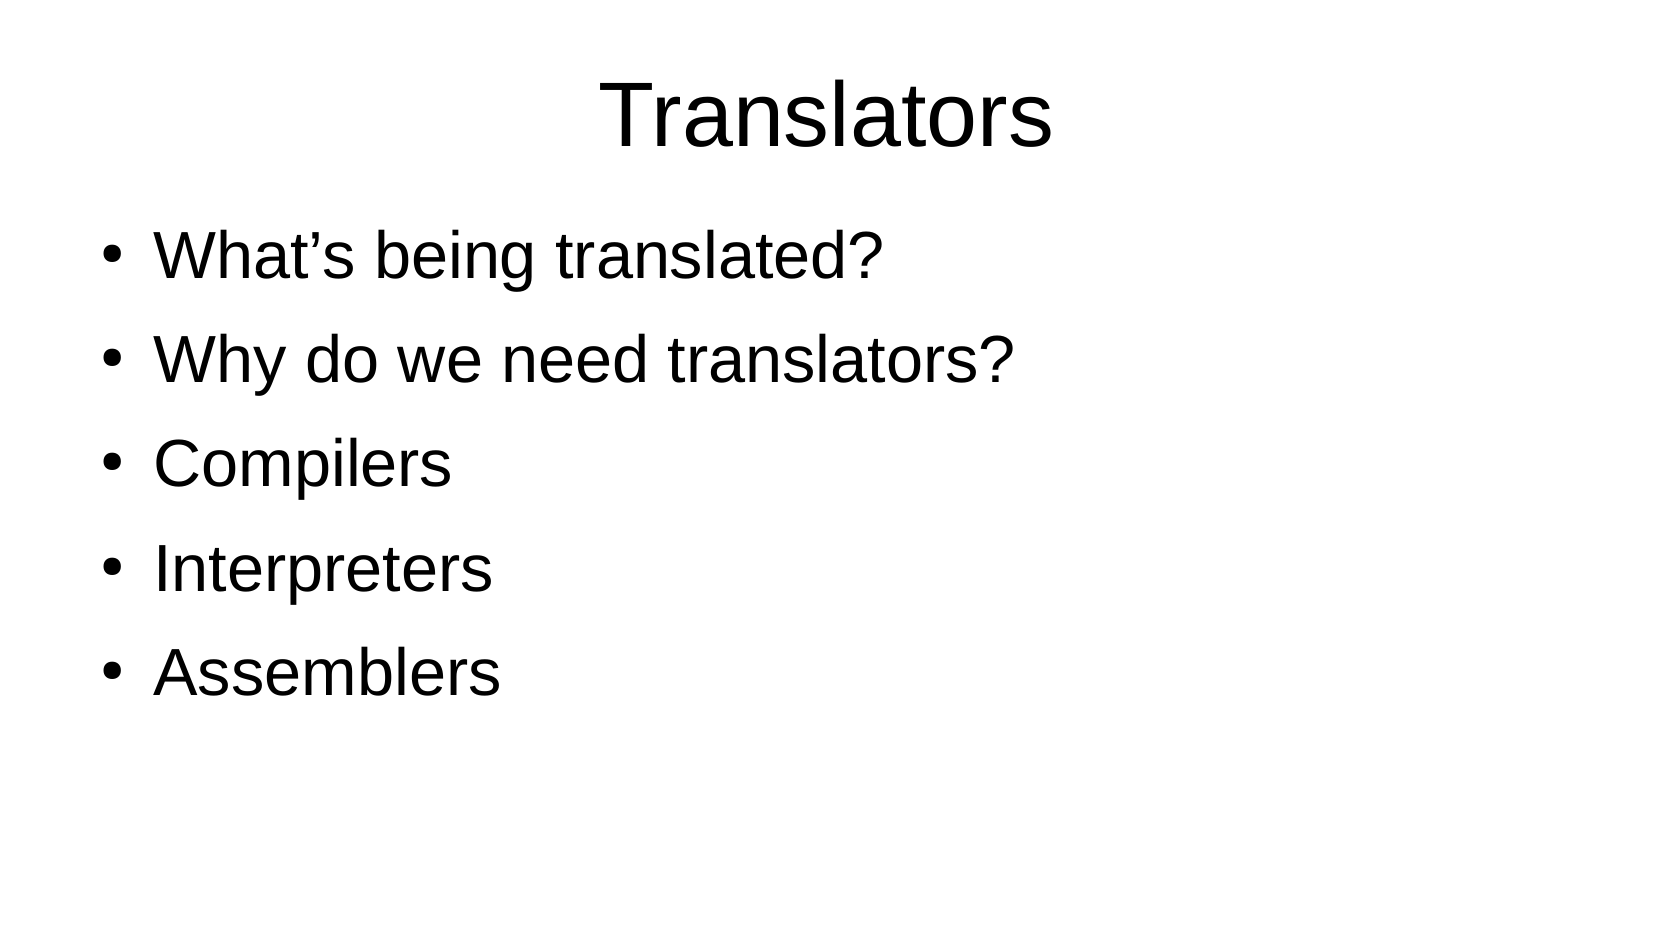

# Translators
What’s being translated?
Why do we need translators?
Compilers
Interpreters
Assemblers